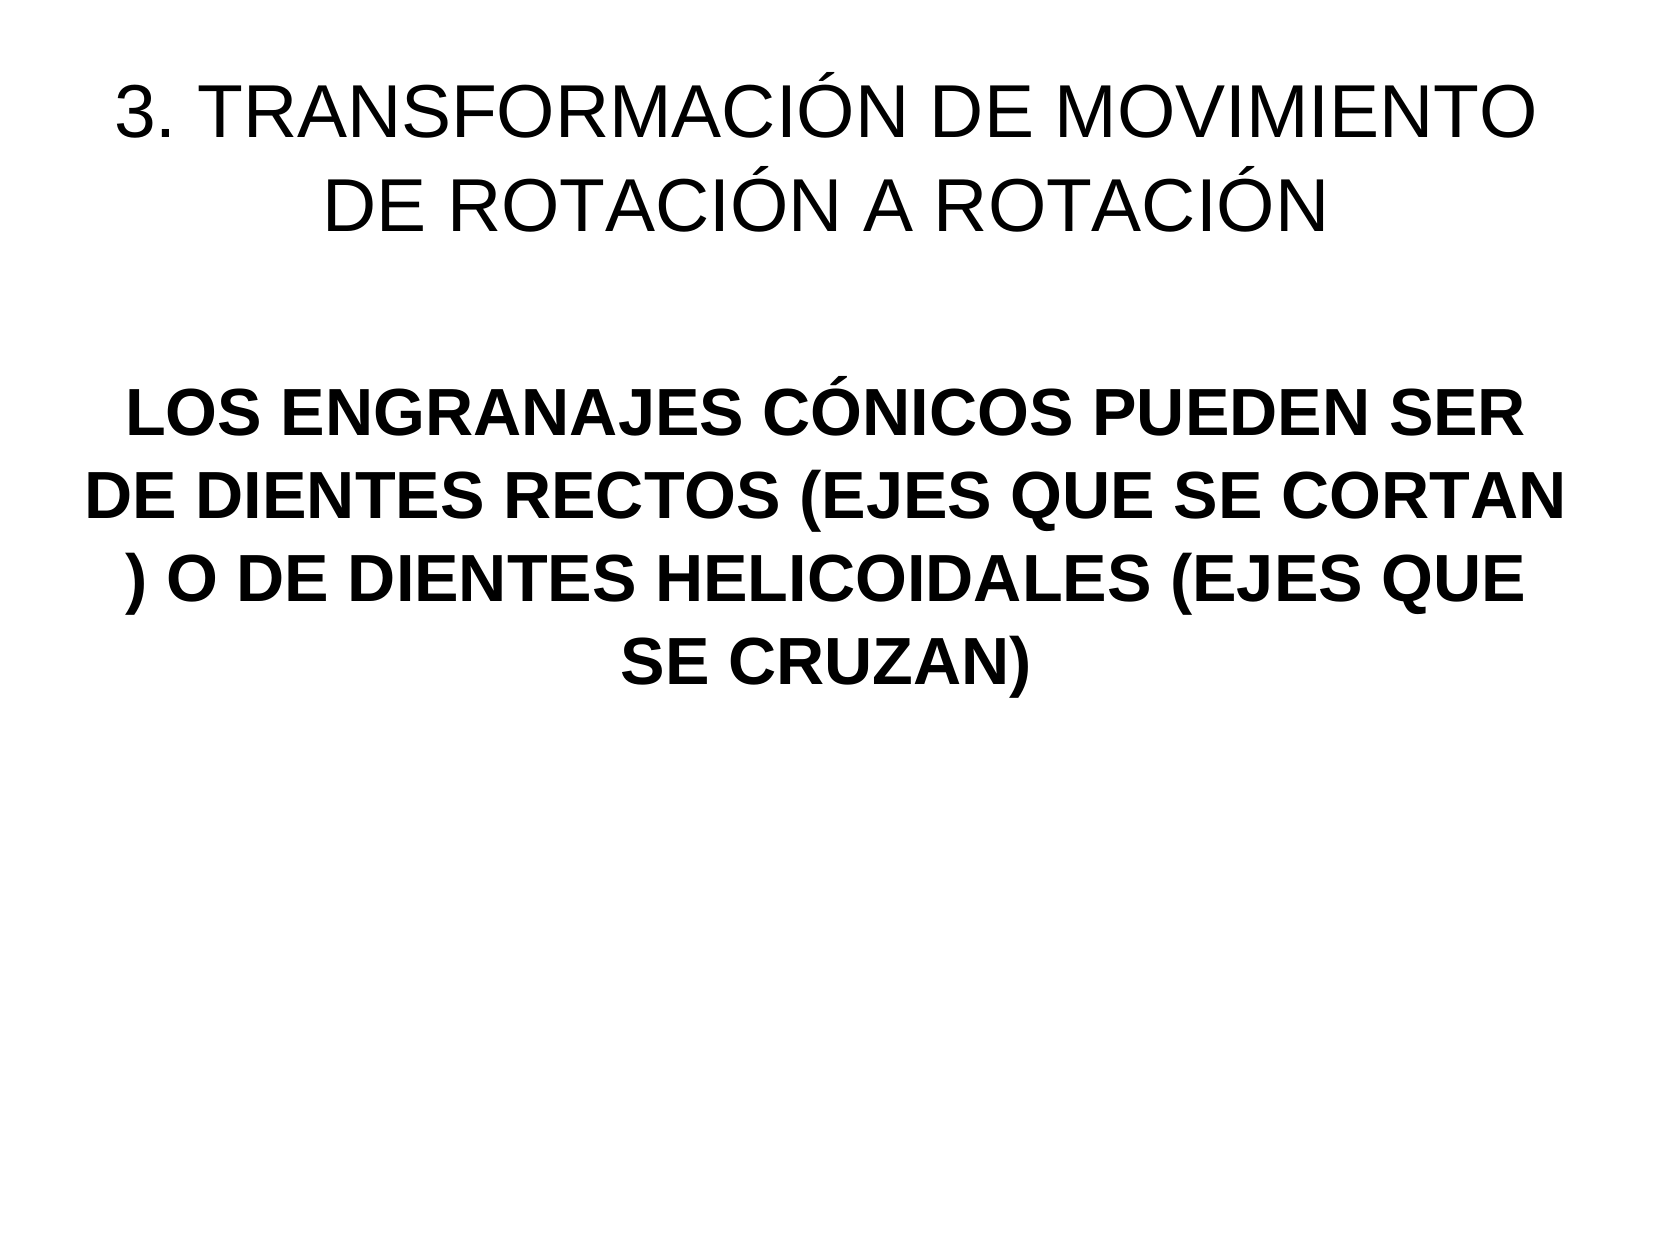

# 3. TRANSFORMACIÓN DE MOVIMIENTO DE ROTACIÓN A ROTACIÓN
LOS ENGRANAJES CÓNICOS PUEDEN SER DE DIENTES RECTOS (EJES QUE SE CORTAN ) O DE DIENTES HELICOIDALES (EJES QUE SE CRUZAN)